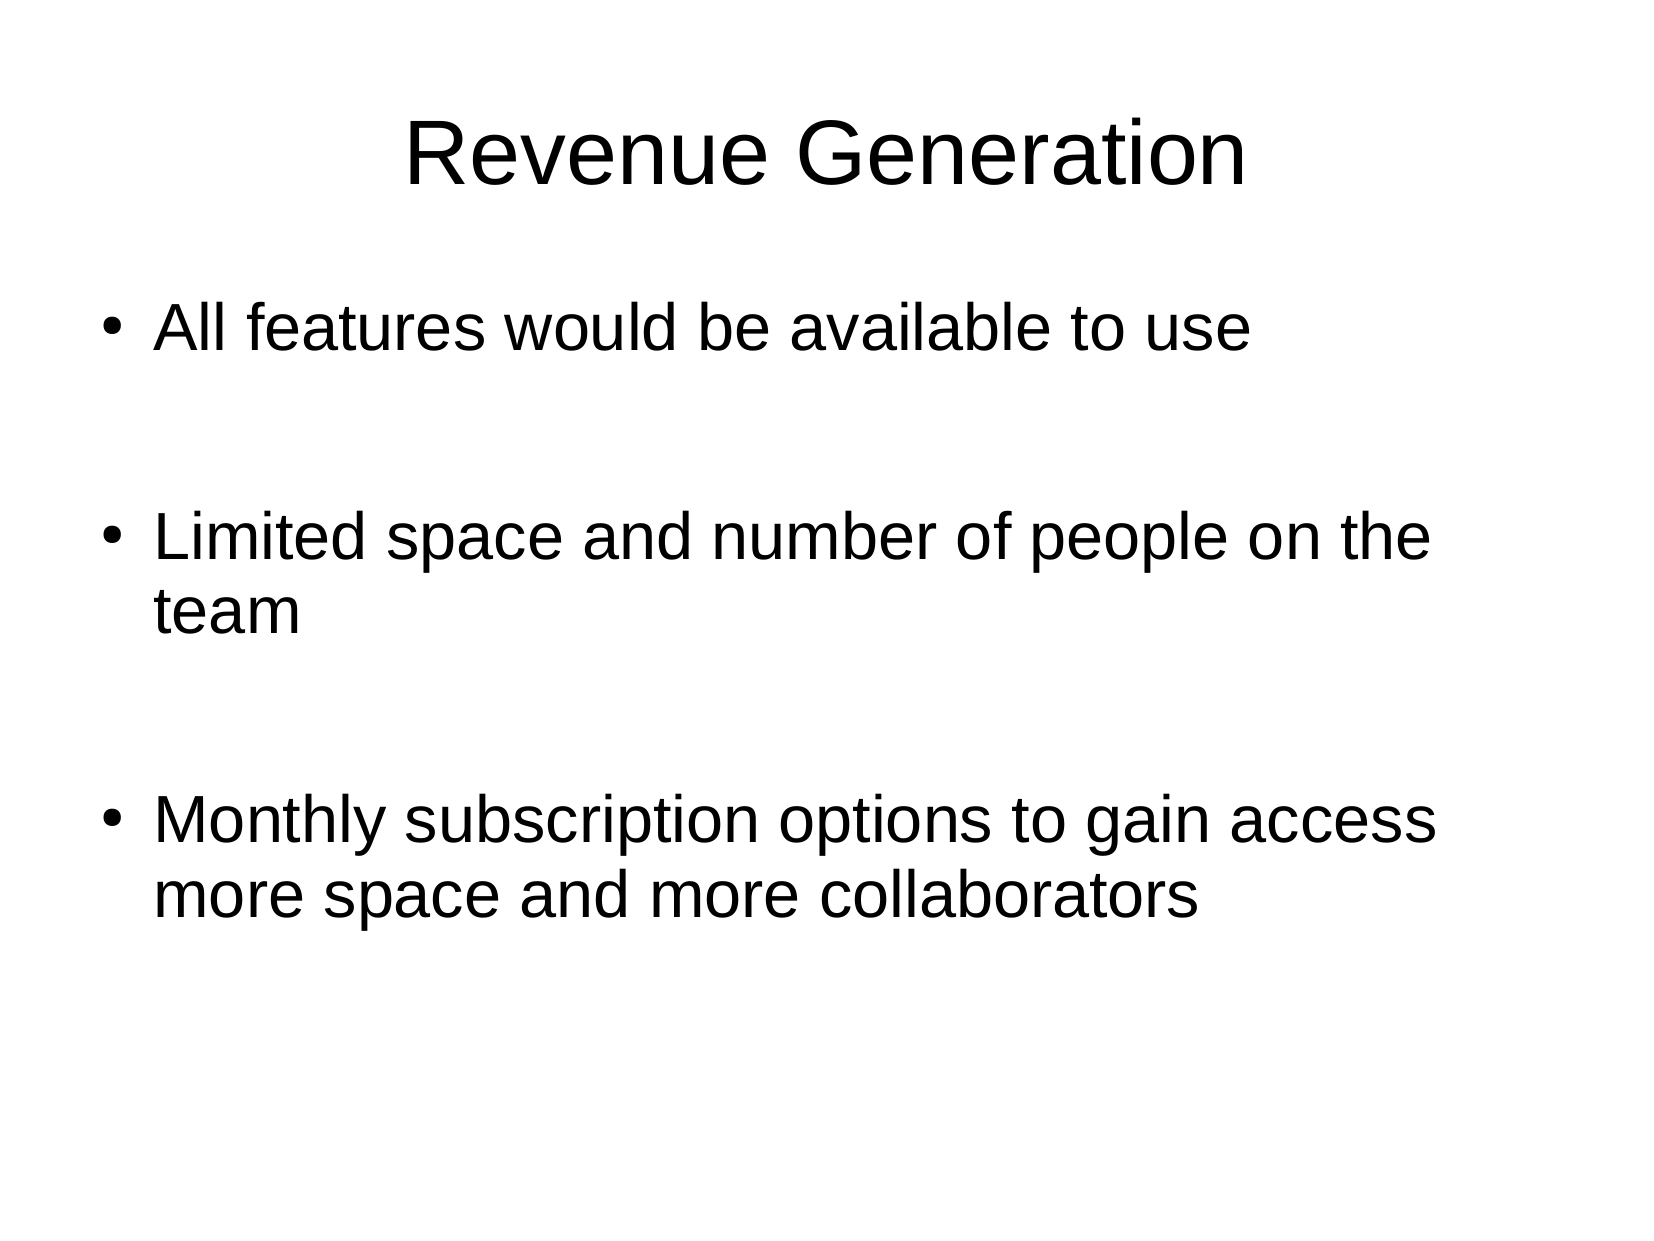

# Revenue Generation
All features would be available to use
Limited space and number of people on the team
Monthly subscription options to gain access more space and more collaborators